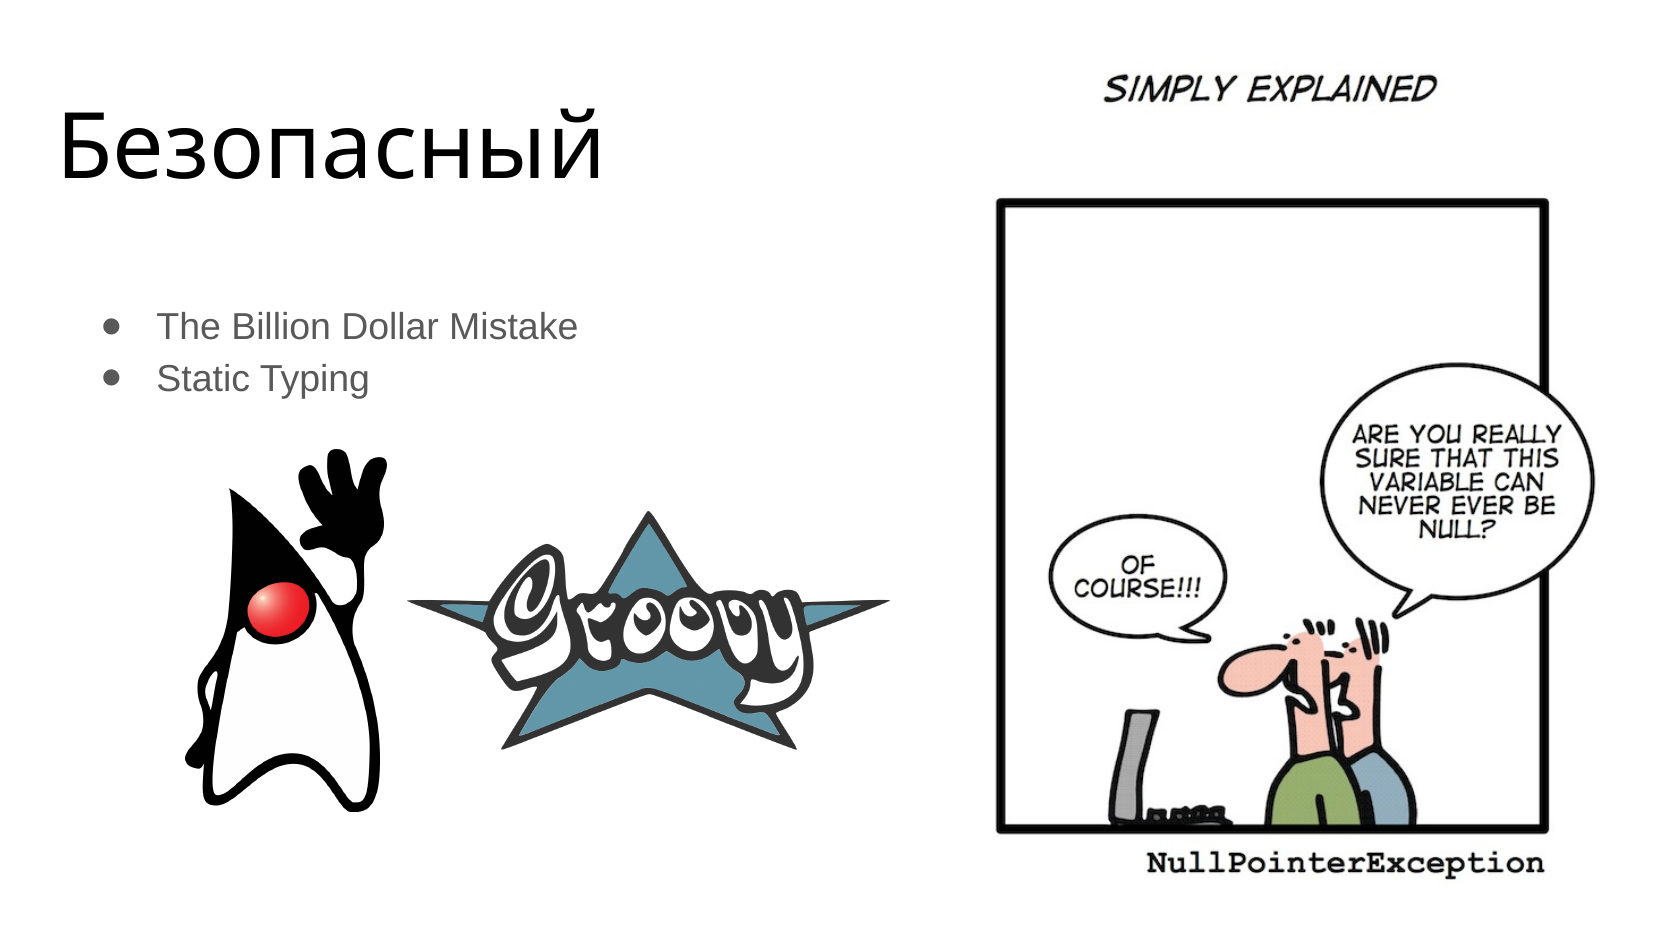

# Безопасный
The Billion Dollar Mistake
Static Typing